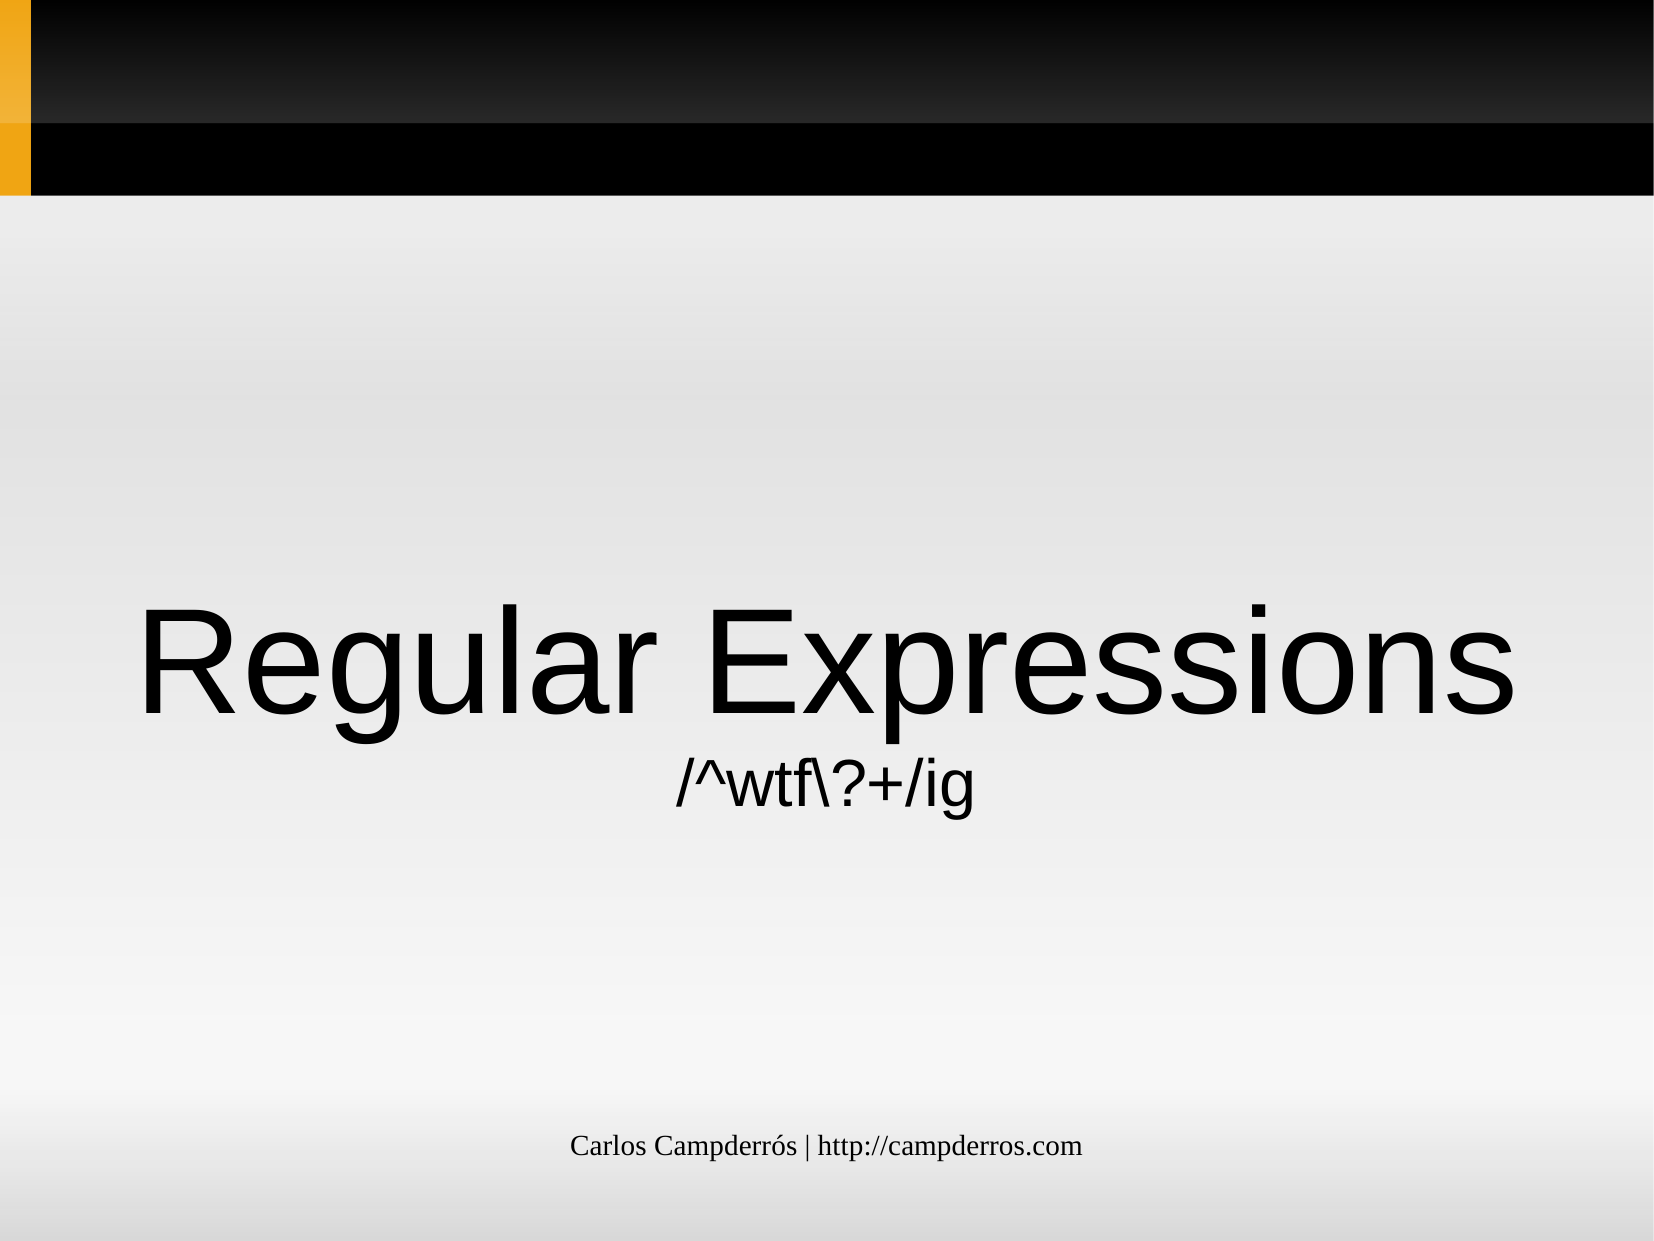

#
Regular Expressions
/^wtf\?+/ig
Carlos Campderrós | http://campderros.com